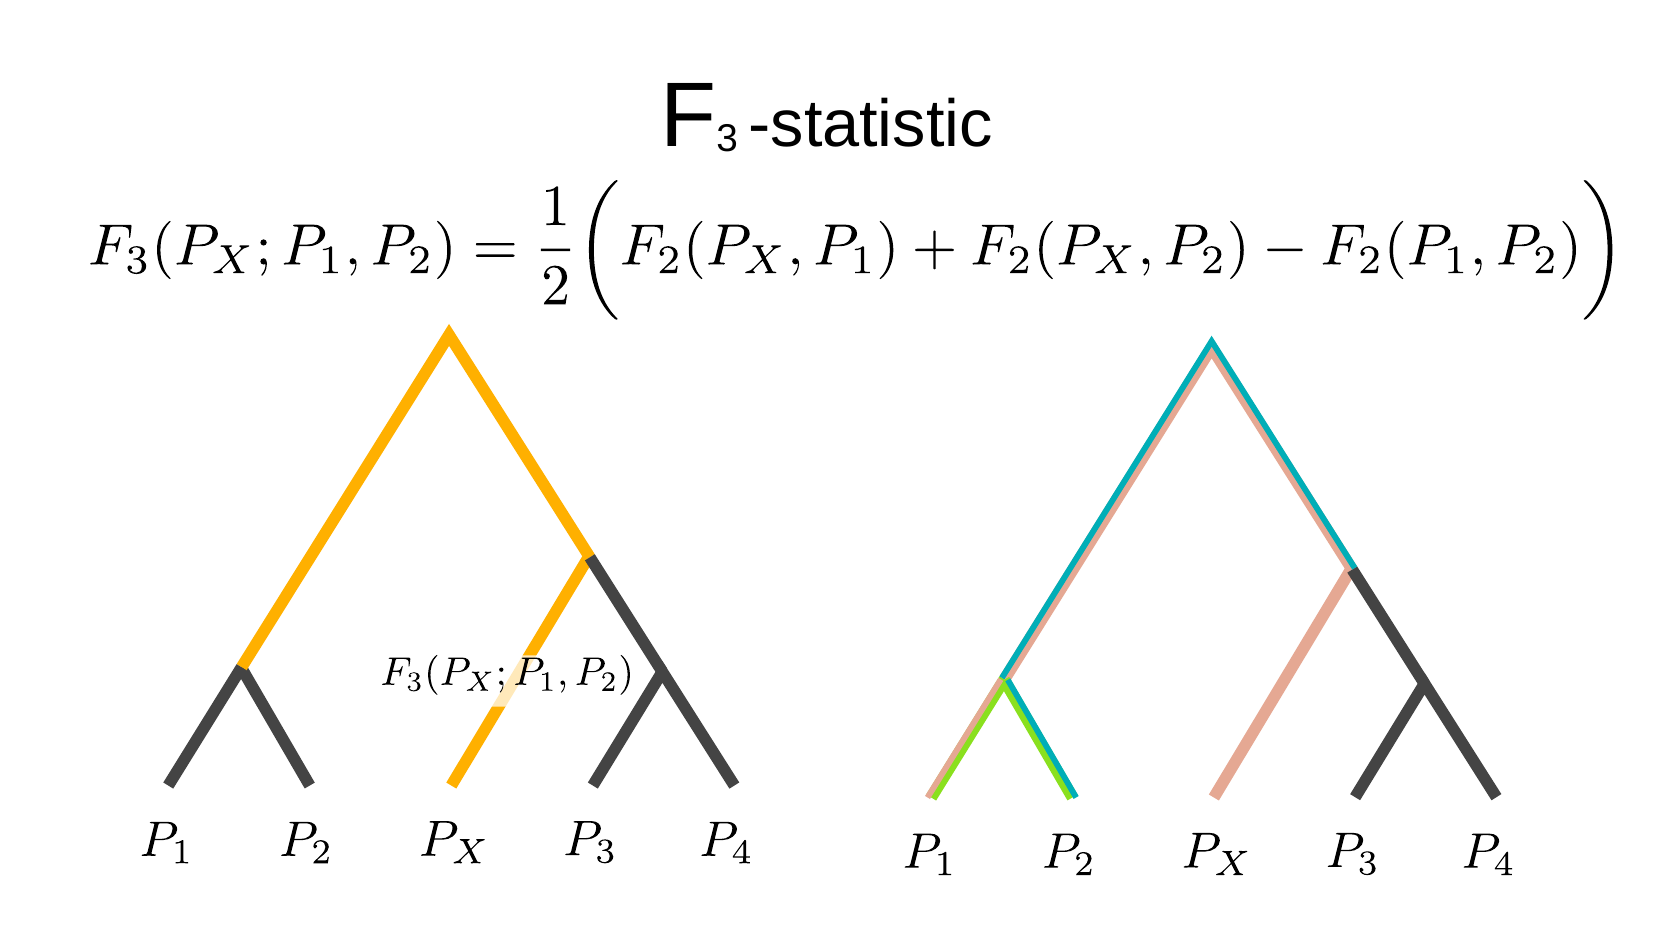

# F3 -statistic
Given all F2-values, how can we calculate the yellow branch length?